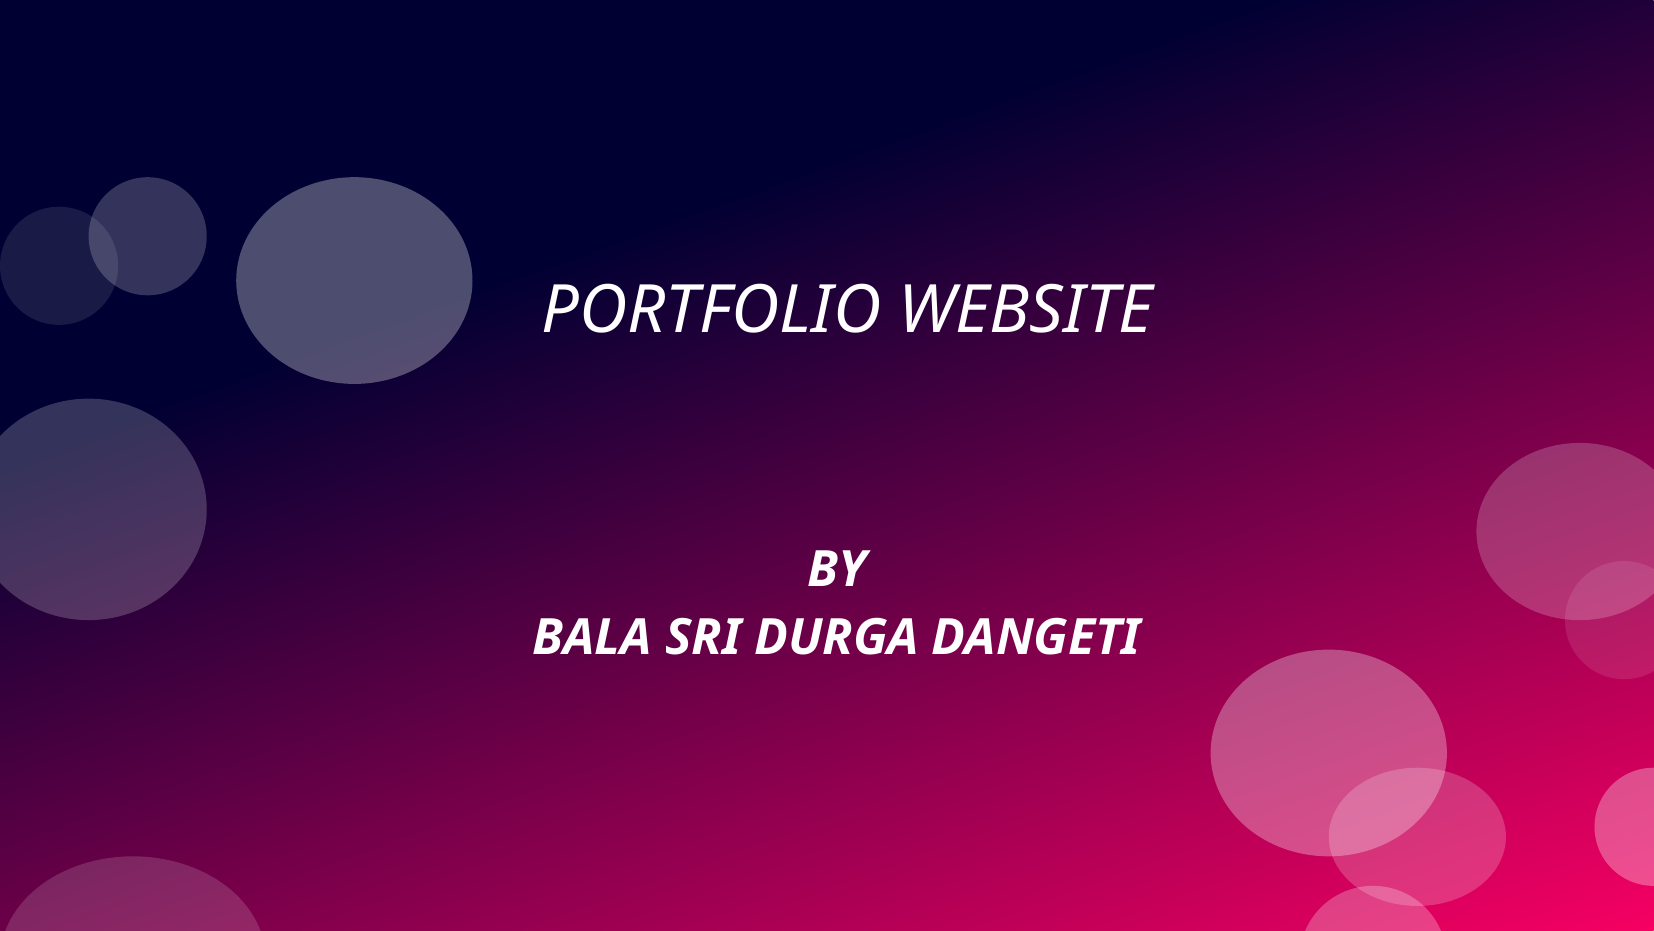

# PORTFOLIO WEBSITE
BY
BALA SRI DURGA DANGETI